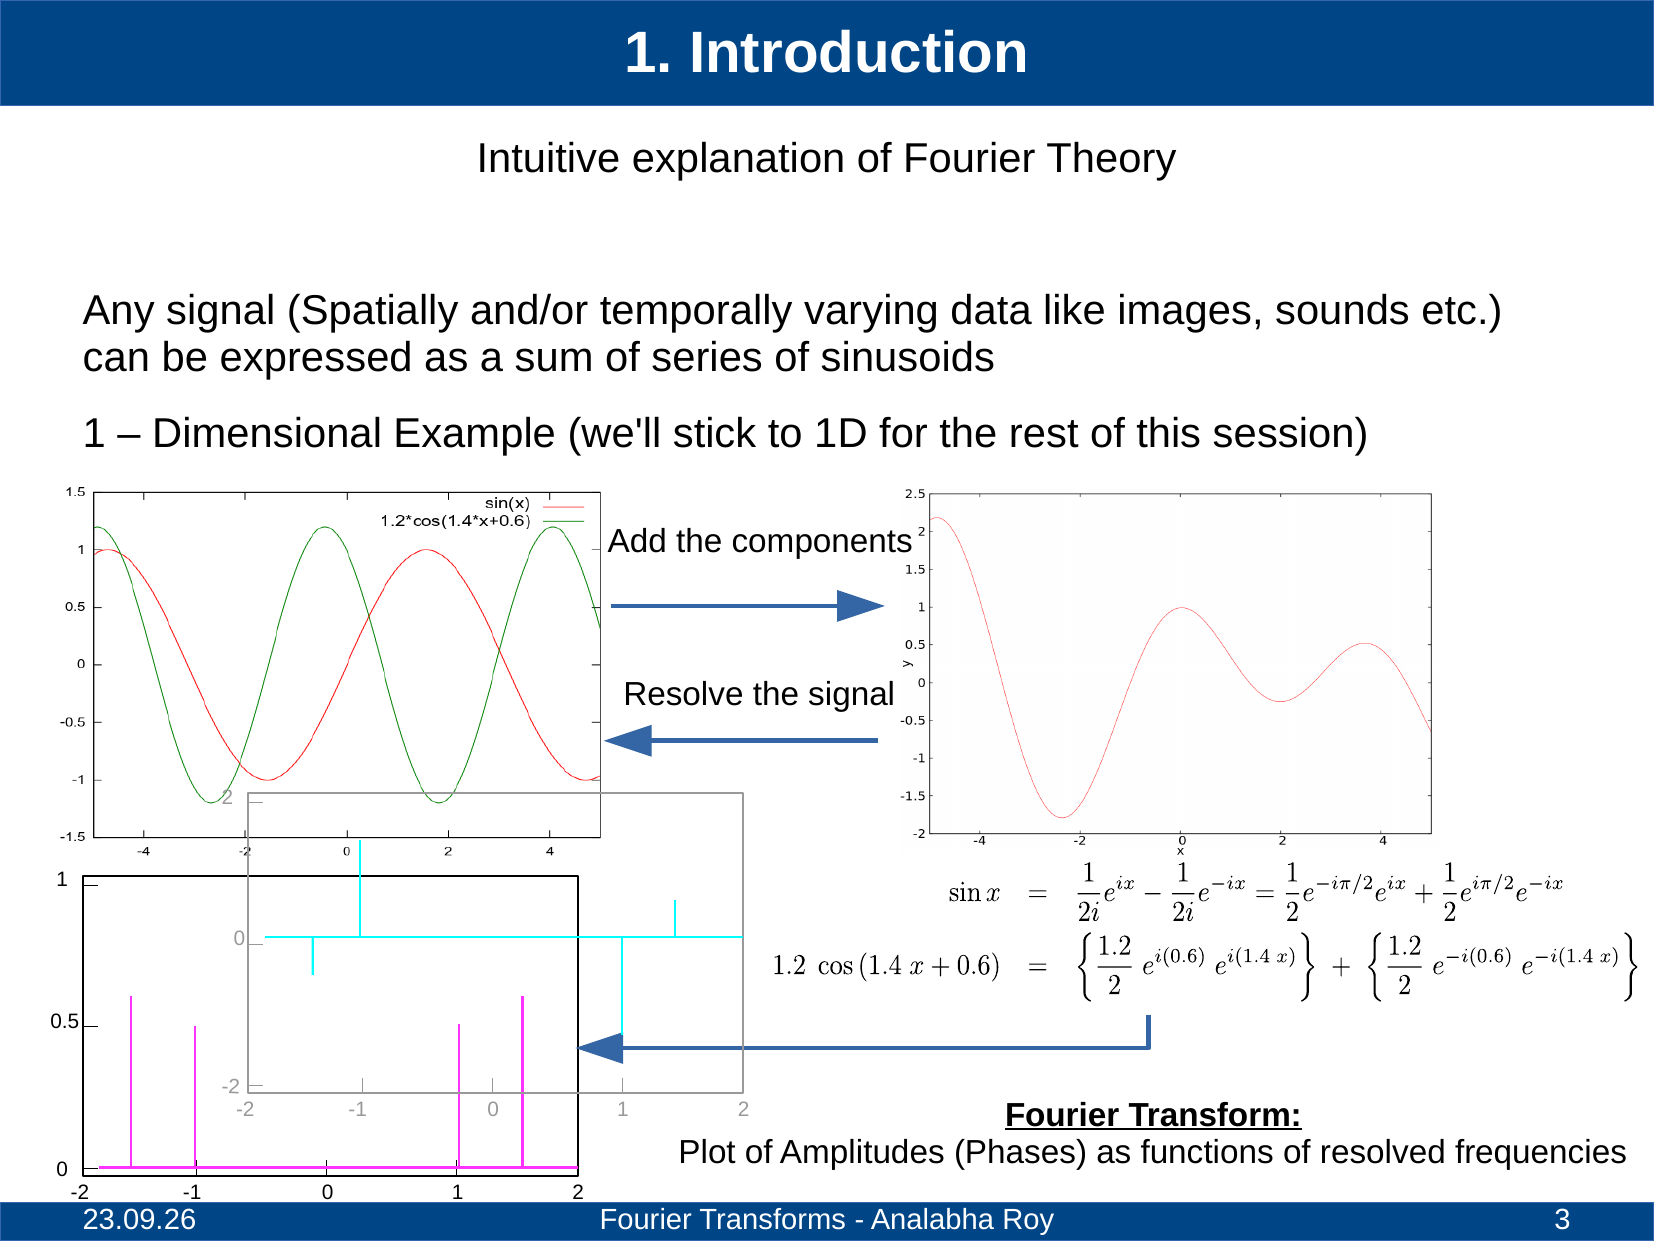

# 1. Introduction
Intuitive explanation of Fourier Theory
Any signal (Spatially and/or temporally varying data like images, sounds etc.) can be expressed as a sum of series of sinusoids
1 – Dimensional Example (we'll stick to 1D for the rest of this session)
Add the components
Resolve the signal
2
0
-2
2
-2
-1
0
1
1
0.5
0
-1
1
2
-2
0
Fourier Transform:
Plot of Amplitudes (Phases) as functions of resolved frequencies
Your name here (insert->page number)
3